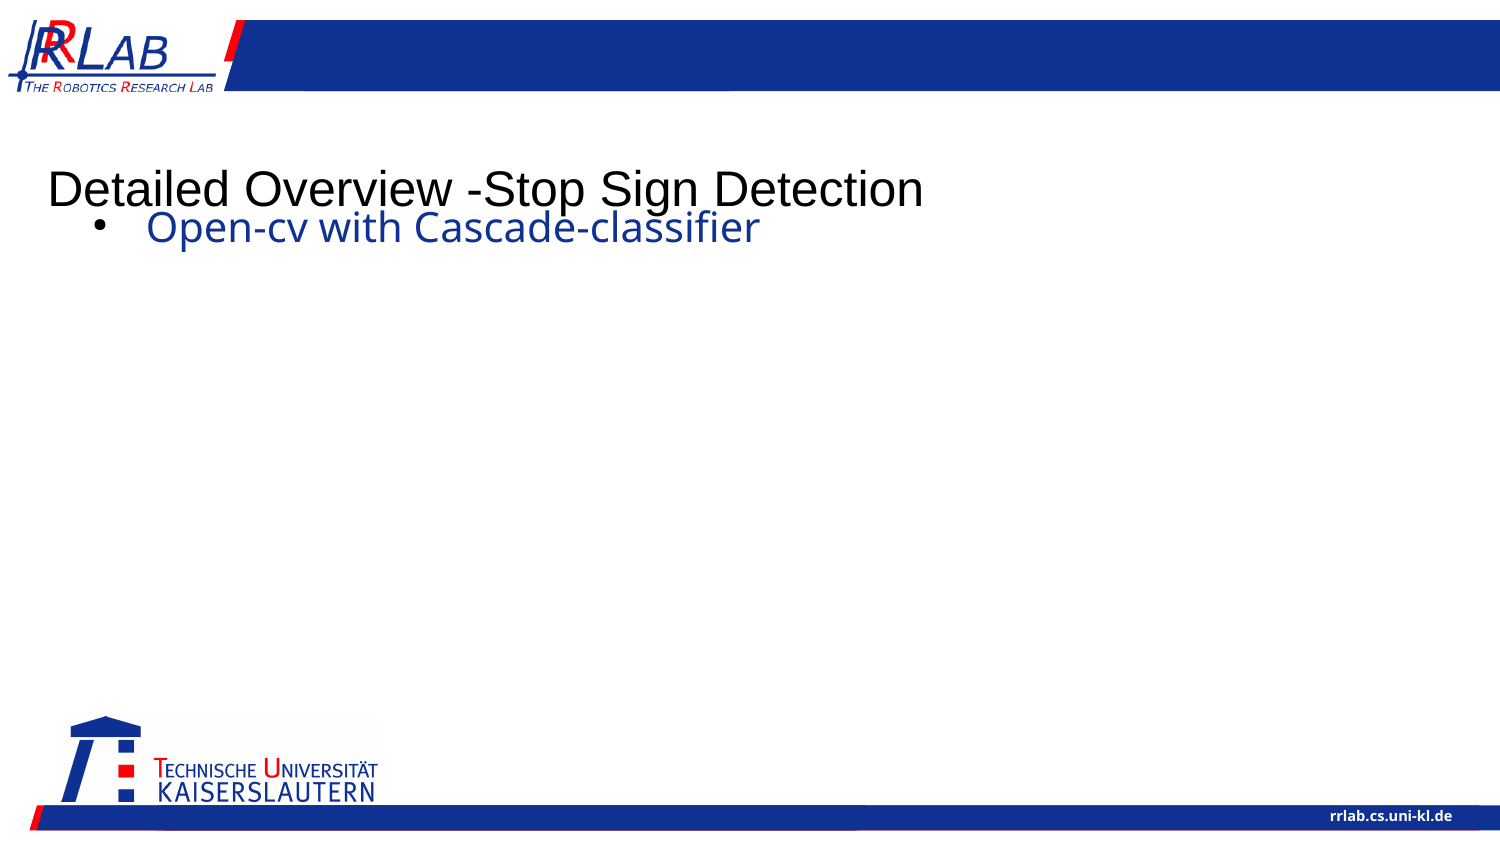

# Detailed Overview -Stop Sign Detection
Open-cv with Cascade-classifier